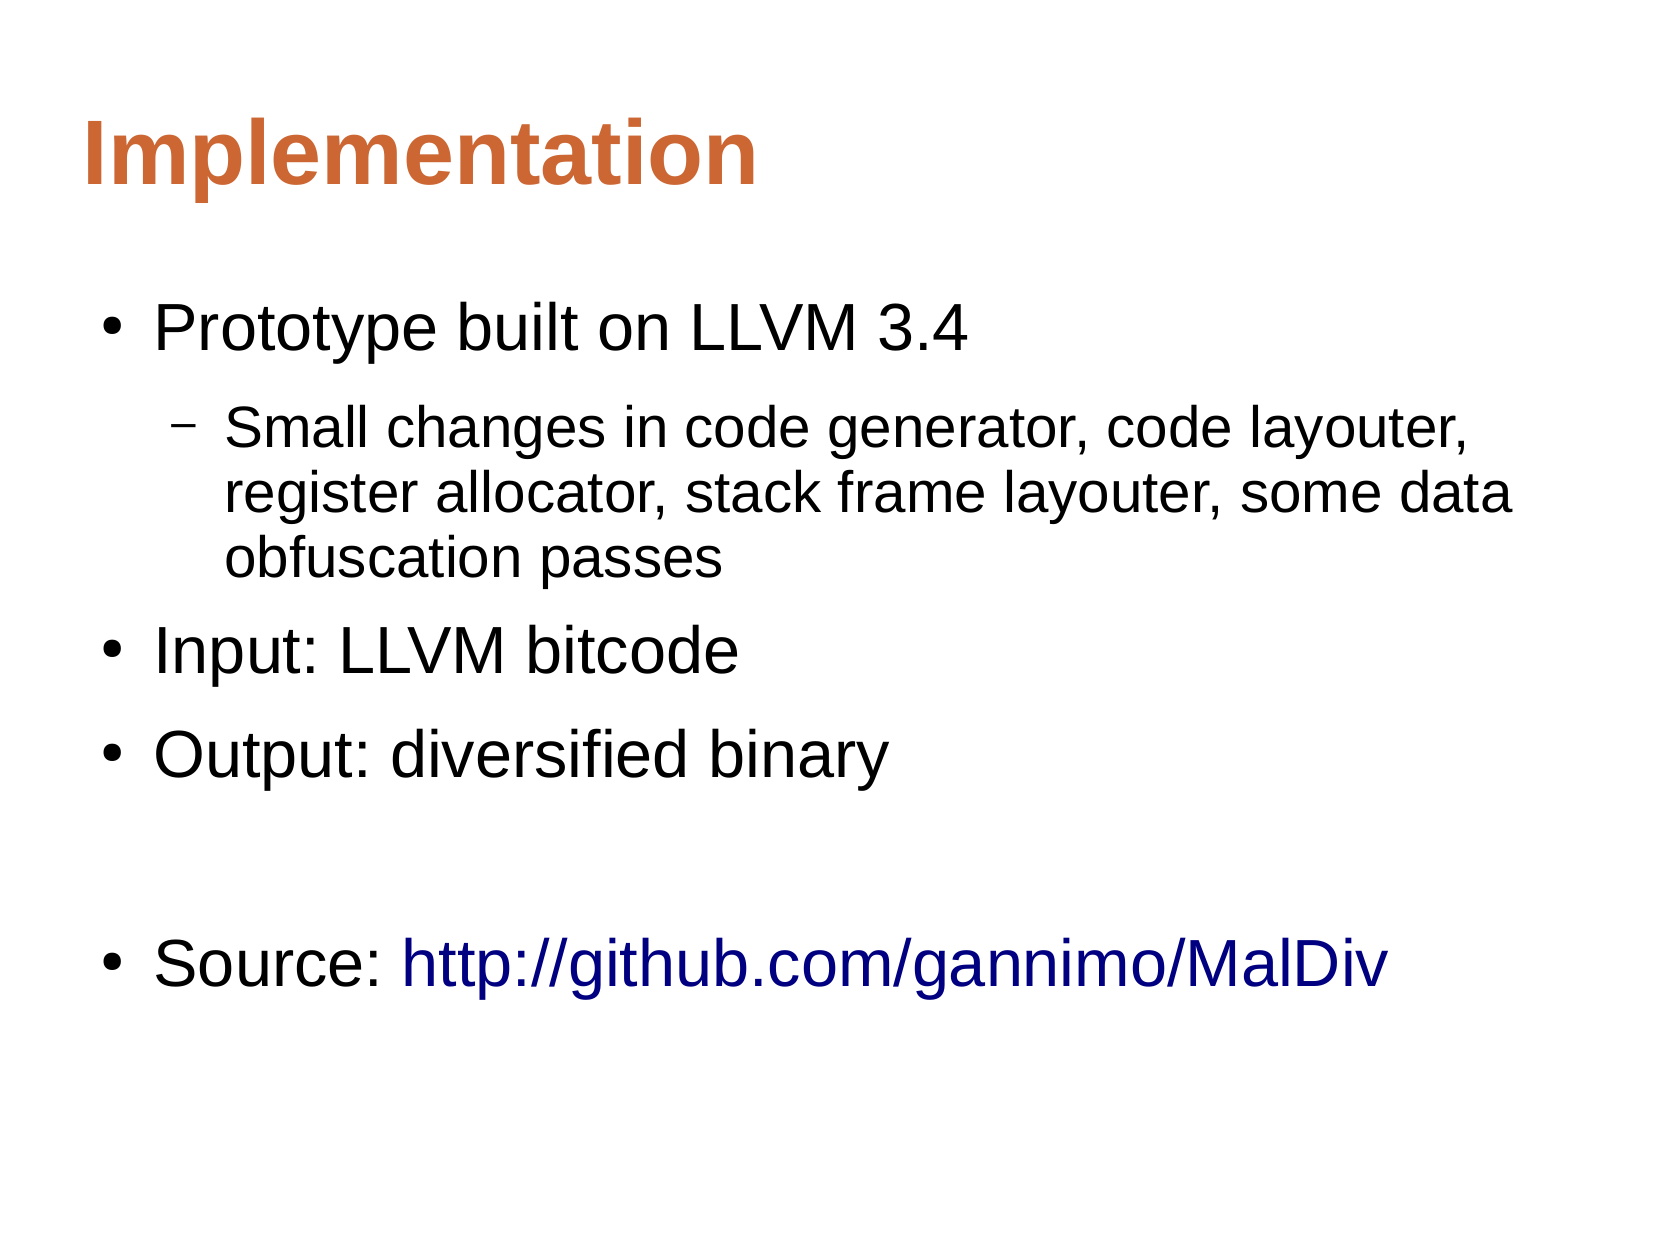

# Implementation
Prototype built on LLVM 3.4
Small changes in code generator, code layouter, register allocator, stack frame layouter, some data obfuscation passes
Input: LLVM bitcode
Output: diversified binary
Source: http://github.com/gannimo/MalDiv